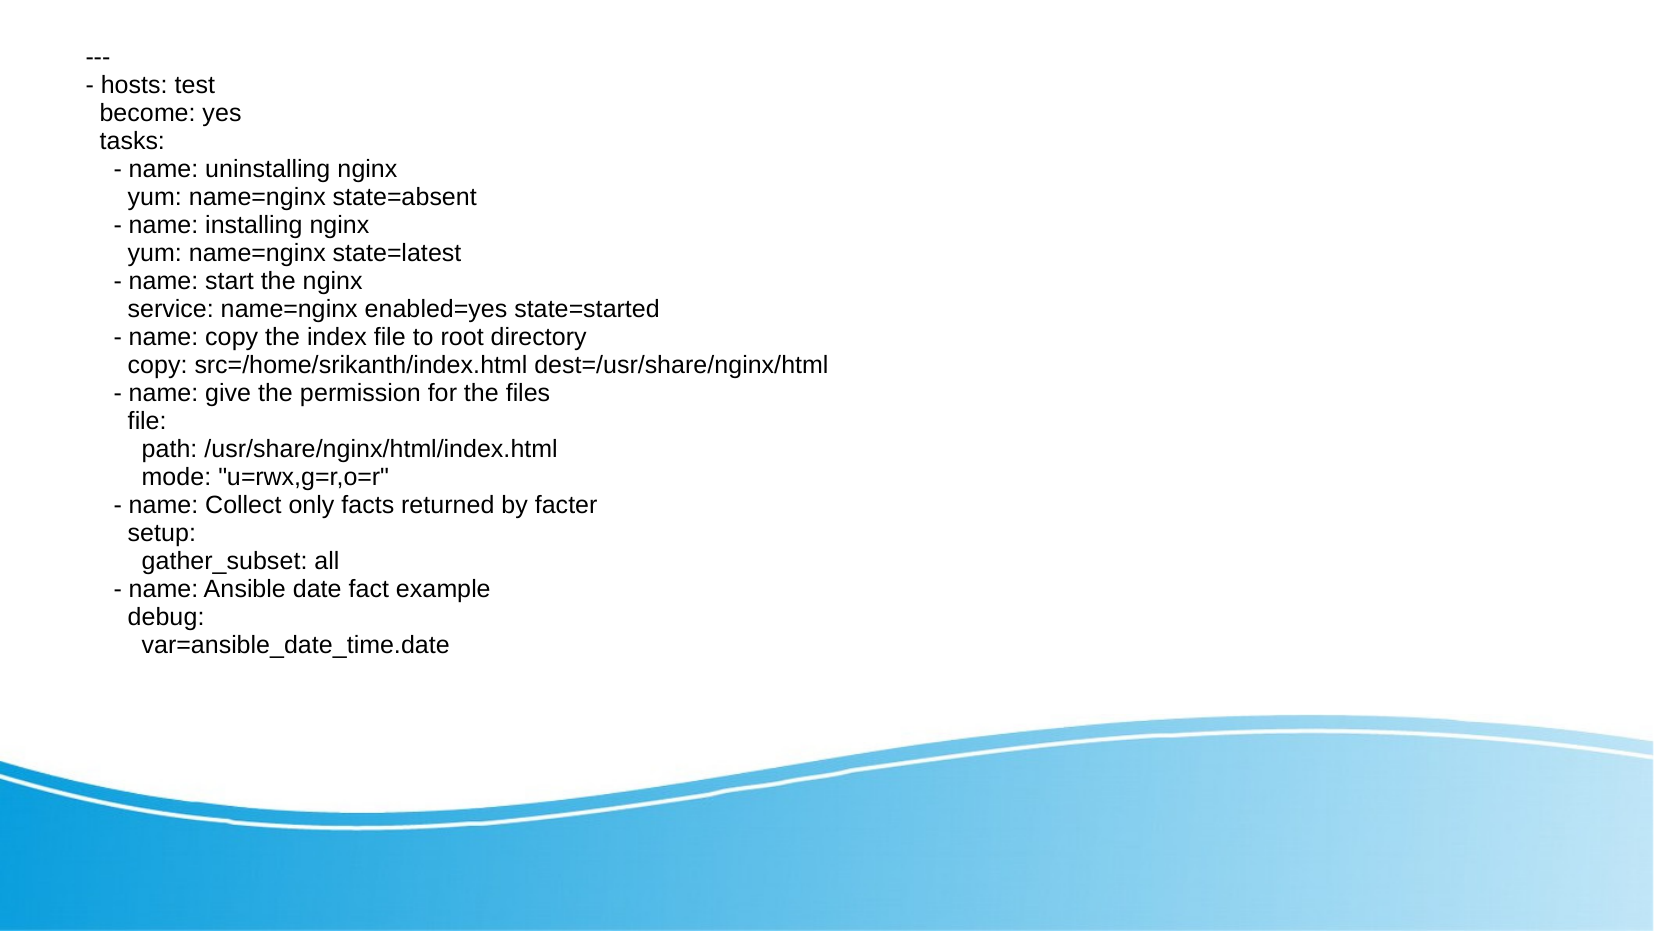

---
- hosts: test
 become: yes
 tasks:
 - name: uninstalling nginx
 yum: name=nginx state=absent
 - name: installing nginx
 yum: name=nginx state=latest
 - name: start the nginx
 service: name=nginx enabled=yes state=started
 - name: copy the index file to root directory
 copy: src=/home/srikanth/index.html dest=/usr/share/nginx/html
 - name: give the permission for the files
 file:
 path: /usr/share/nginx/html/index.html
 mode: "u=rwx,g=r,o=r"
 - name: Collect only facts returned by facter
 setup:
 gather_subset: all
 - name: Ansible date fact example
 debug:
 var=ansible_date_time.date